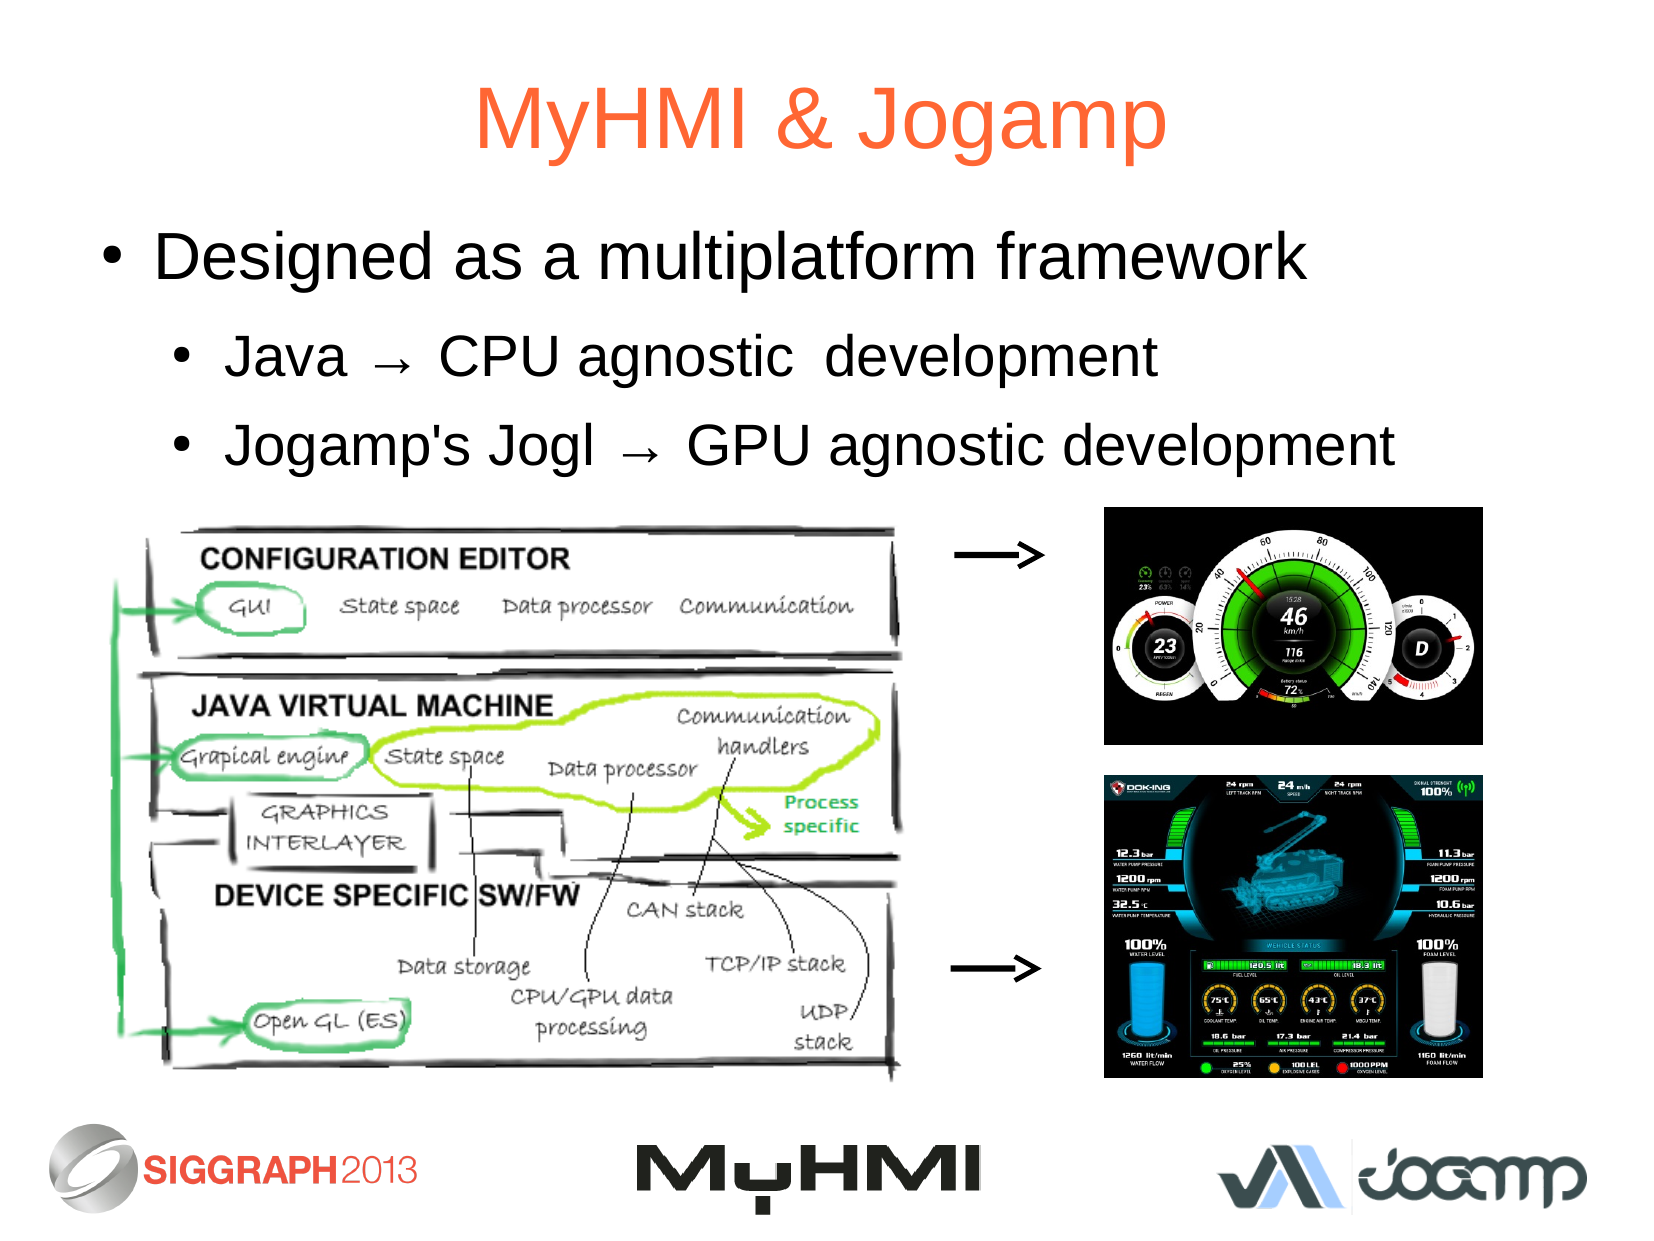

# MyHMI & Jogamp
Designed as a multiplatform framework
Java → CPU agnostic	development
Jogamp's Jogl → GPU agnostic development